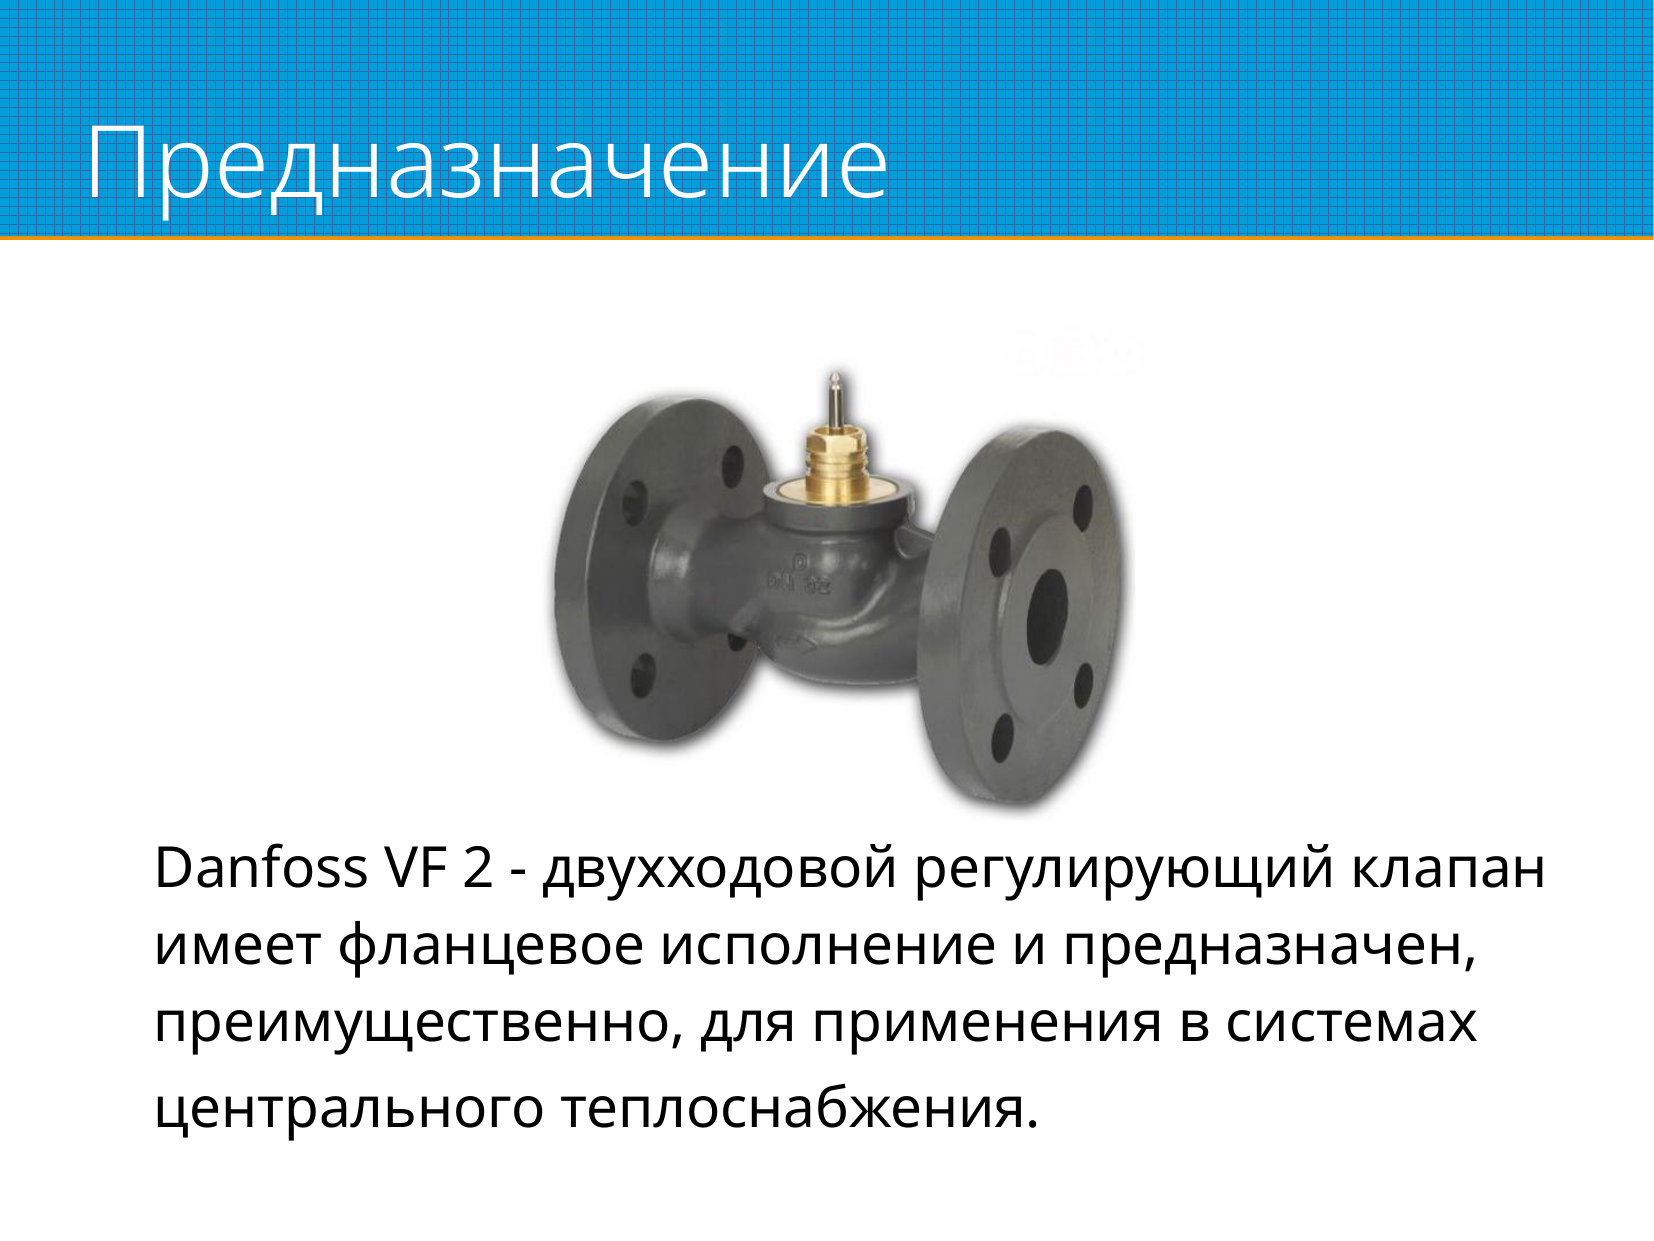

# Предназначение
Danfoss VF 2 - двухходовой регулирующий клапан имеет фланцевое исполнение и предназначен, преимущественно, для применения в системах центрального теплоснабжения.